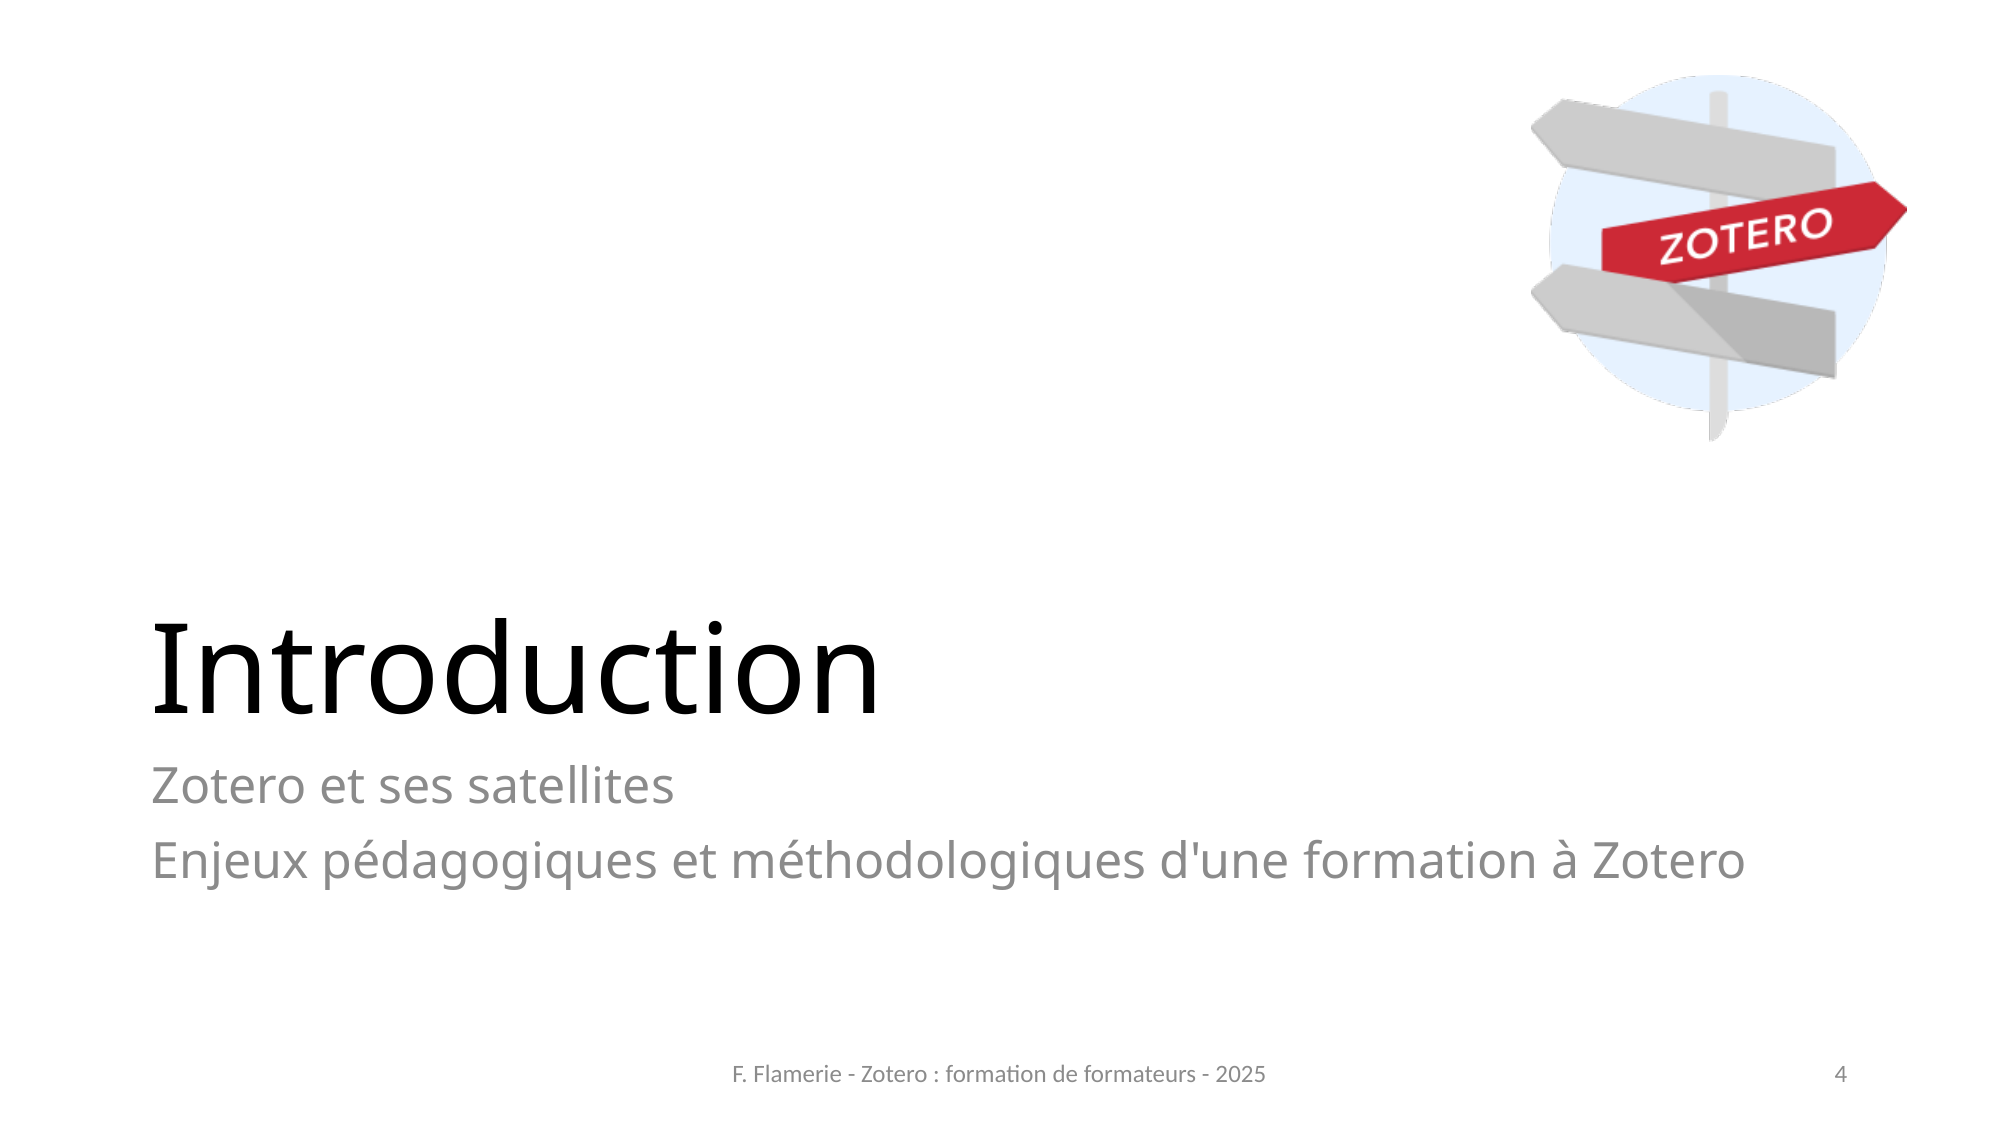

# Introduction
Zotero et ses satellites
Enjeux pédagogiques et méthodologiques d'une formation à Zotero
F. Flamerie - Zotero : formation de formateurs - 2025
4